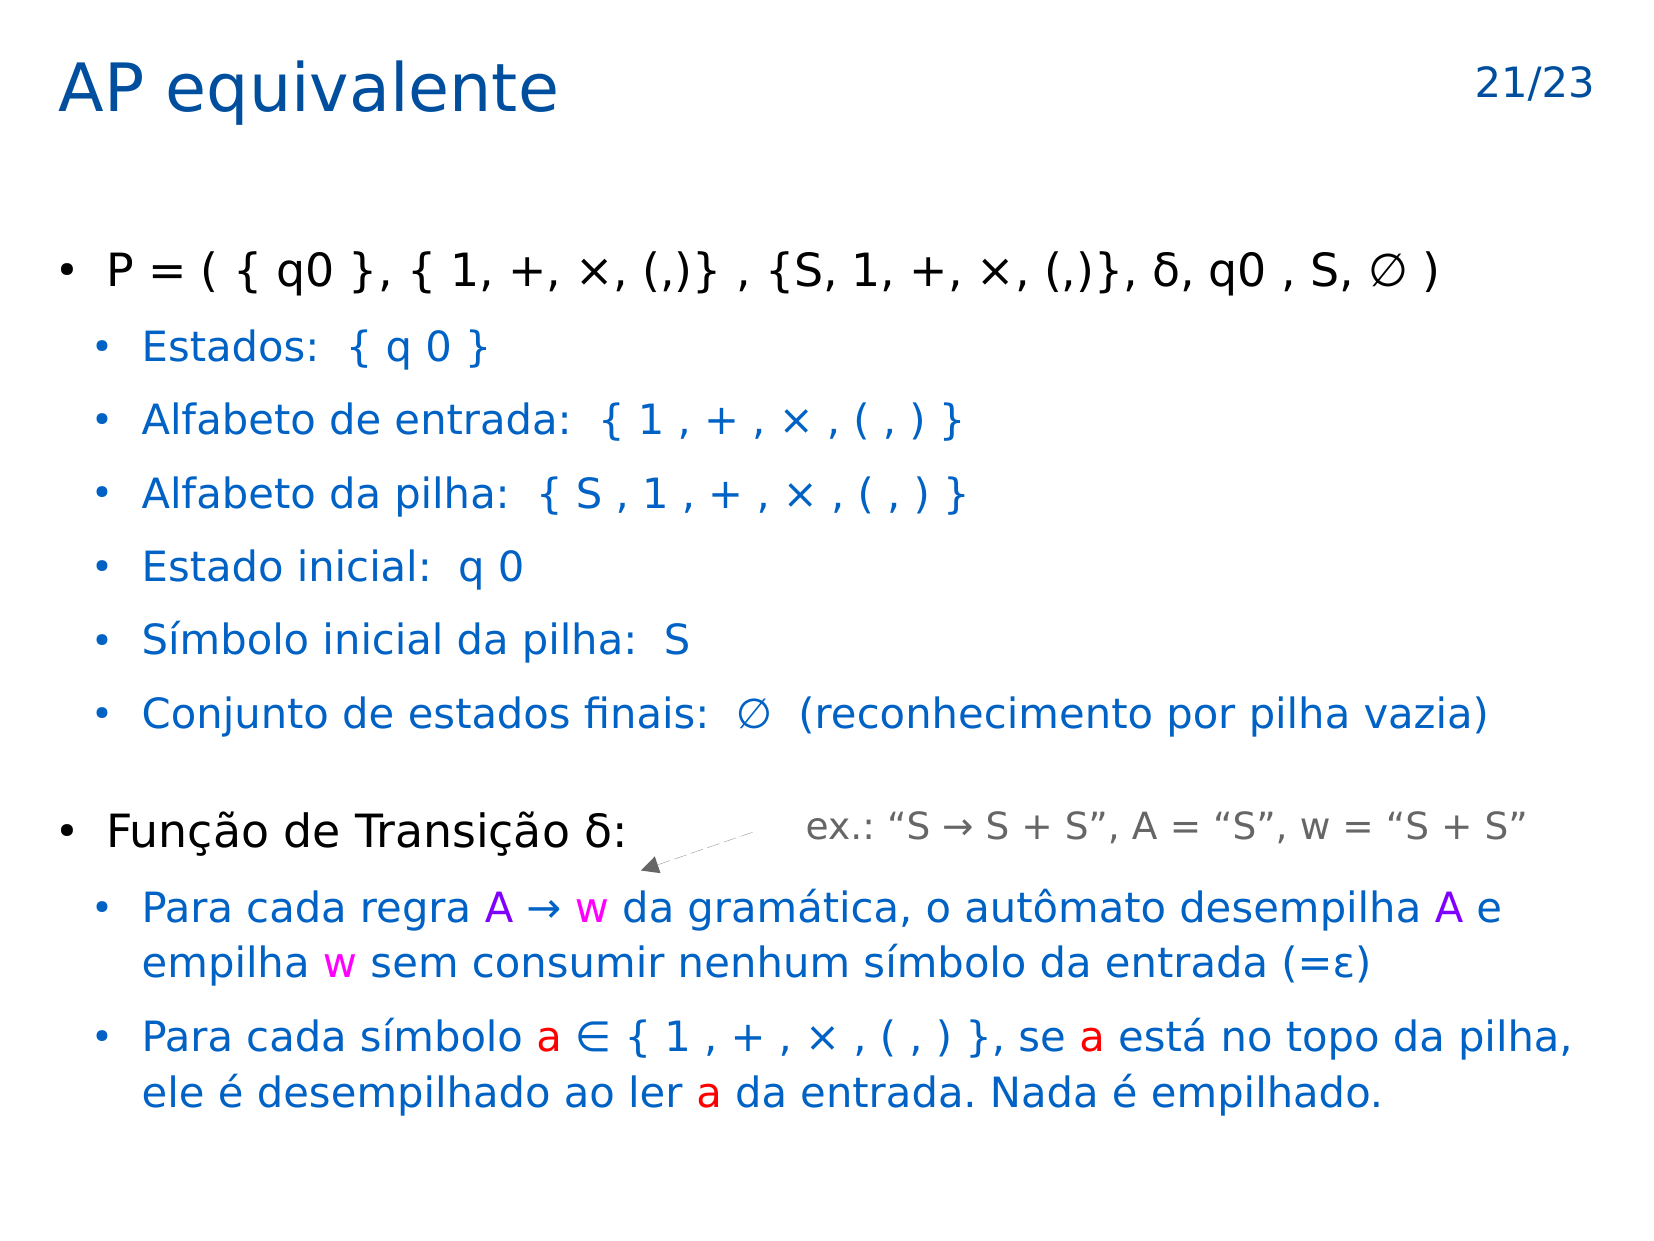

# AP equivalente
21
P = ( { q0 }, { 1, +, ×, (,)} , {S, 1, +, ×, (,)}, δ, q0 , S, ∅ )
Estados: { q 0 }
Alfabeto de entrada: { 1 , + , × , ( , ) }
Alfabeto da pilha: { S , 1 , + , × , ( , ) }
Estado inicial: q 0
Símbolo inicial da pilha: S
Conjunto de estados finais: ∅ (reconhecimento por pilha vazia)
Função de Transição δ:
Para cada regra A → w da gramática, o autômato desempilha A e empilha w sem consumir nenhum símbolo da entrada (=ε)
Para cada símbolo a ∈ { 1 , + , × , ( , ) }, se a está no topo da pilha, ele é desempilhado ao ler a da entrada. Nada é empilhado.
ex.: “S → S + S”, A = “S”, w = “S + S”